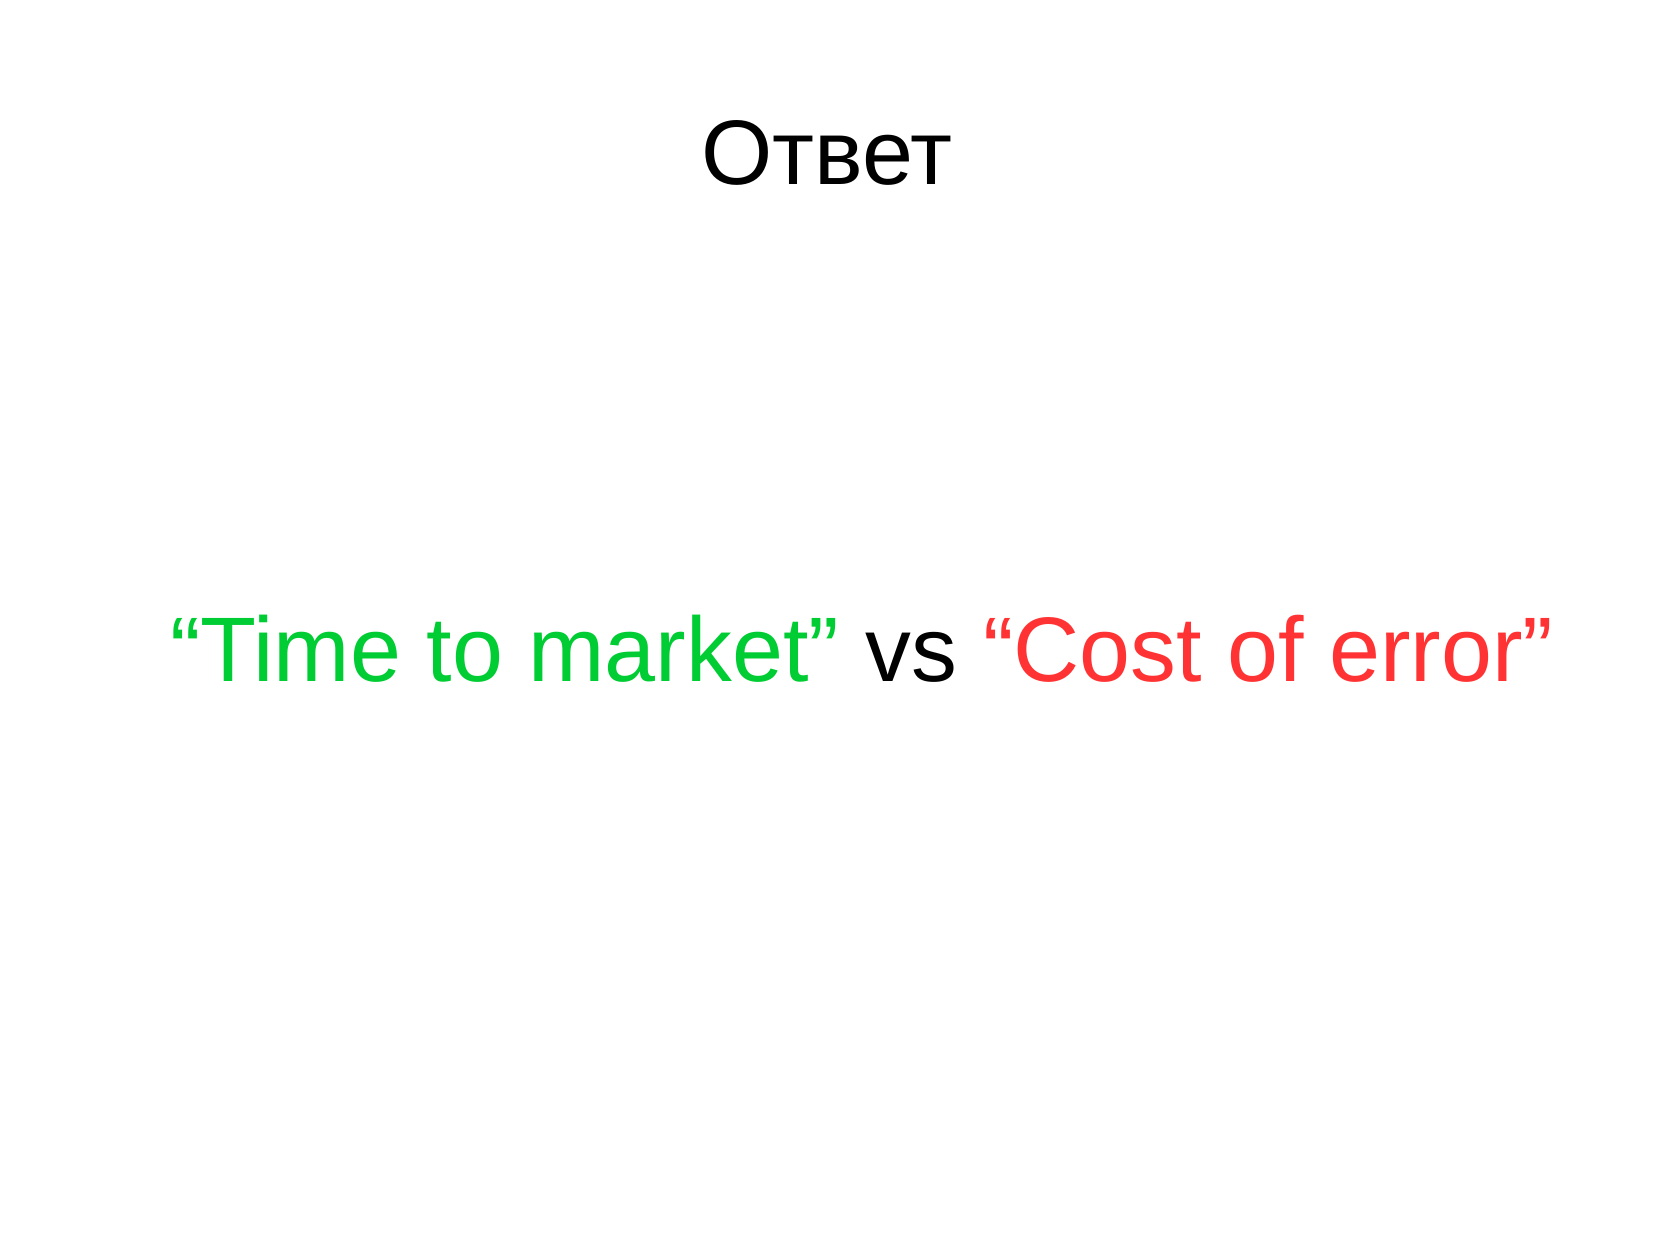

# Ответ
“Time to market” vs “Cost of error”